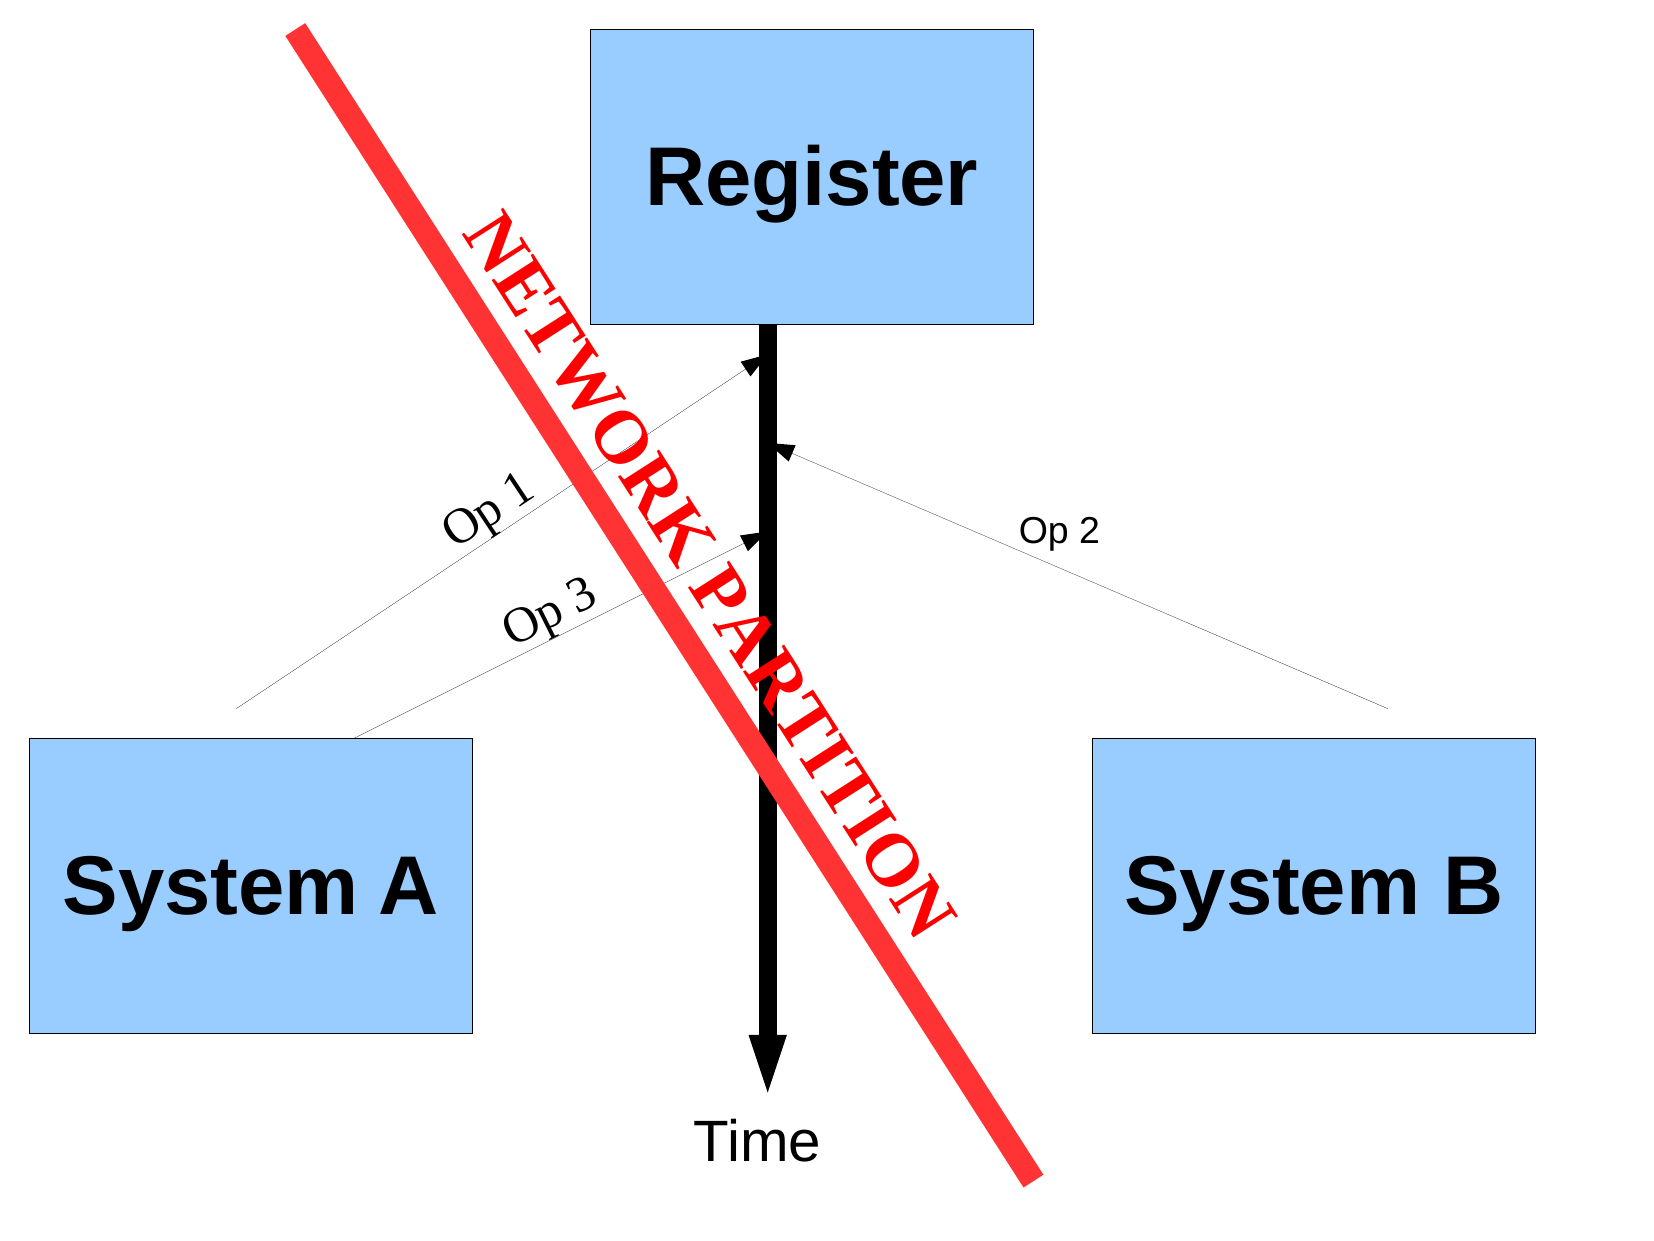

NETWORK PARTITION
Register
Op 1
Op 2
Op 3
System A
System B
Time